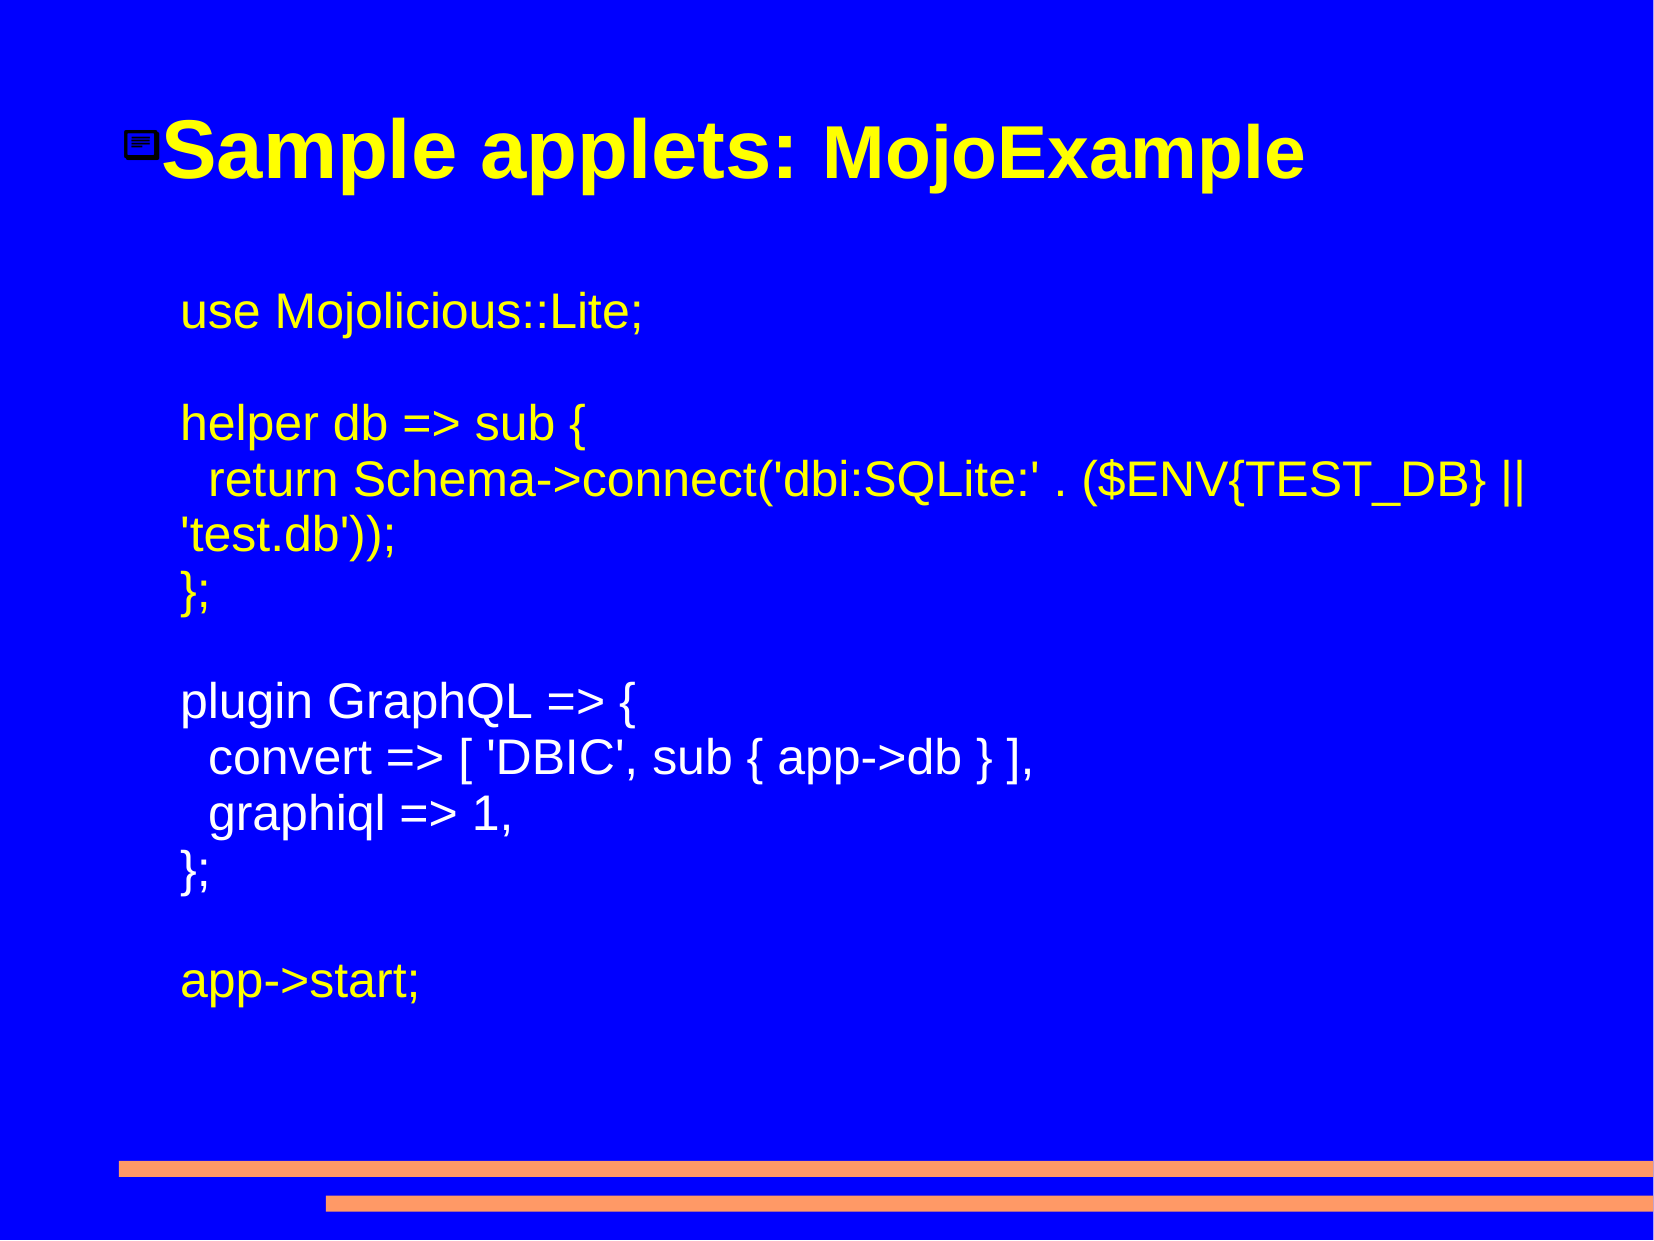

# Sample applets: MojoExample
use Mojolicious::Lite;
helper db => sub {
 return Schema->connect('dbi:SQLite:' . ($ENV{TEST_DB} || 'test.db'));
};
plugin GraphQL => {
 convert => [ 'DBIC', sub { app->db } ],
 graphiql => 1,
};
app->start;